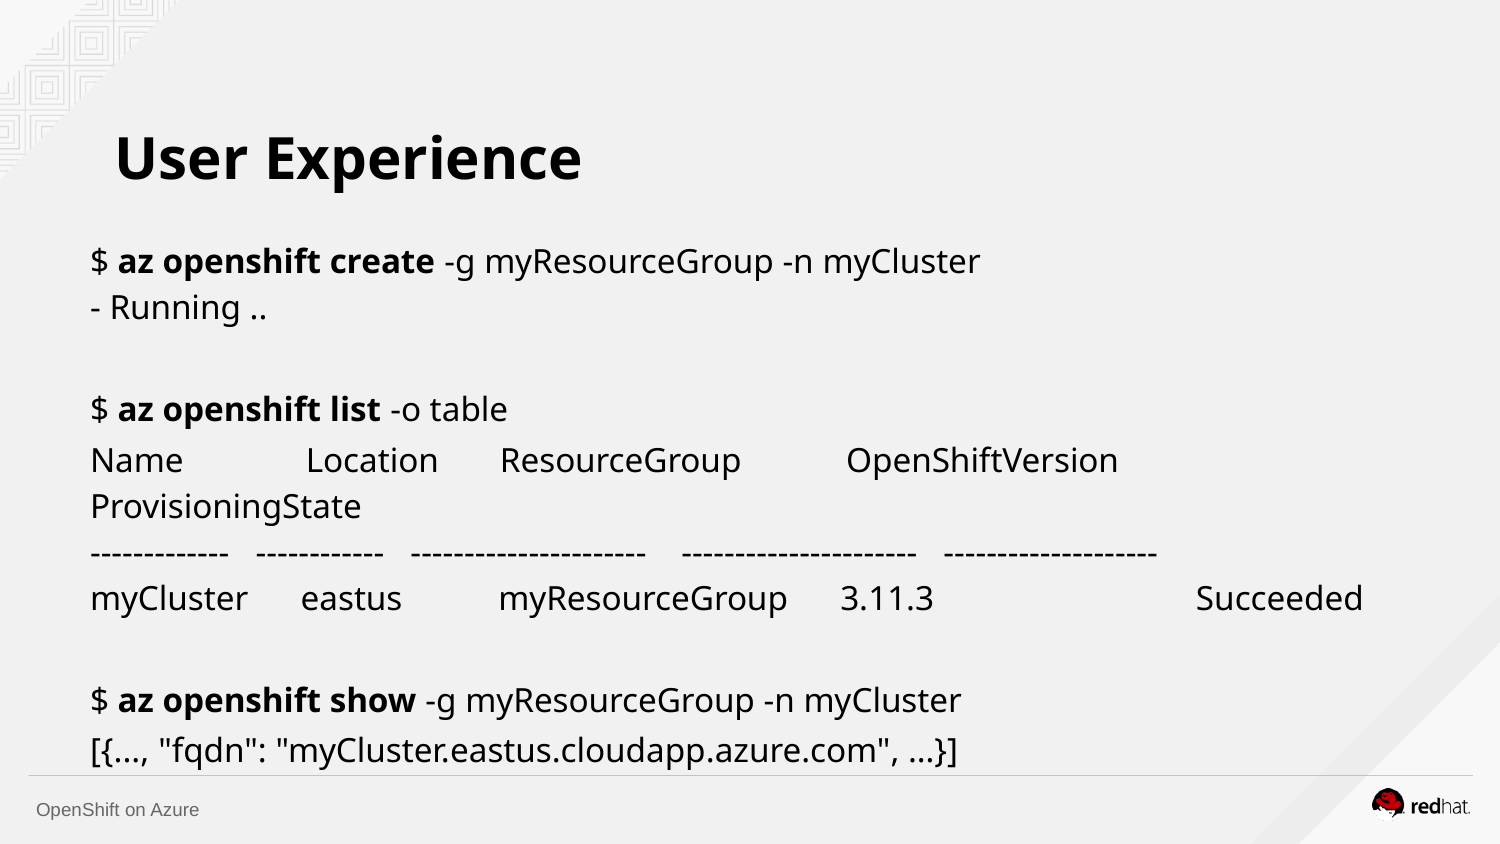

User Experience
$ az openshift create -g myResourceGroup -n myCluster
- Running ..
$ az openshift list -o table
Name Location ResourceGroup OpenShiftVersion ProvisioningState
------------- ------------ ---------------------- ---------------------- --------------------
myCluster eastus myResourceGroup 3.11.3 Succeeded
$ az openshift show -g myResourceGroup -n myCluster
[{..., "fqdn": "myCluster.eastus.cloudapp.azure.com", …}]